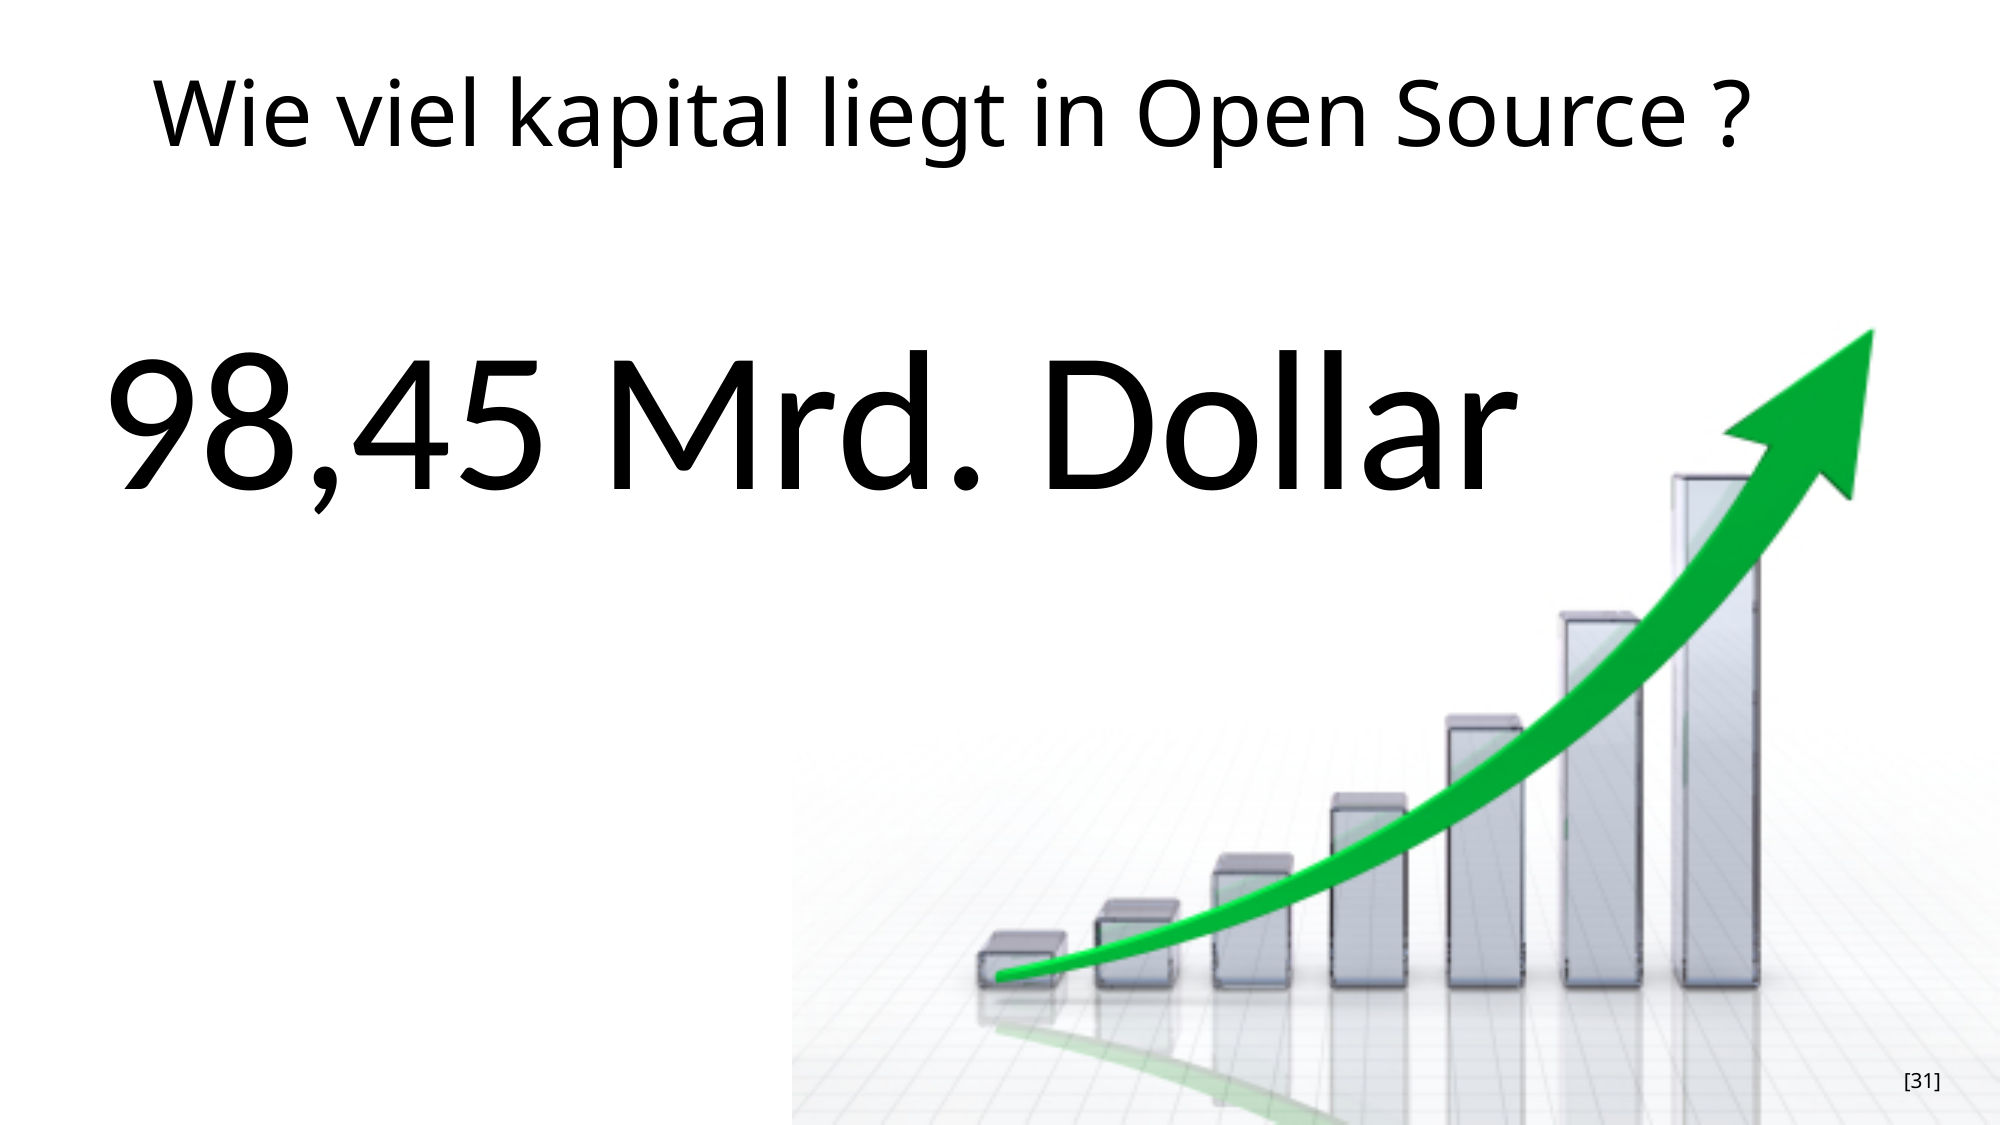

# Wie viel kapital liegt in Open Source ?
98,45 Mrd. Dollar
[31]